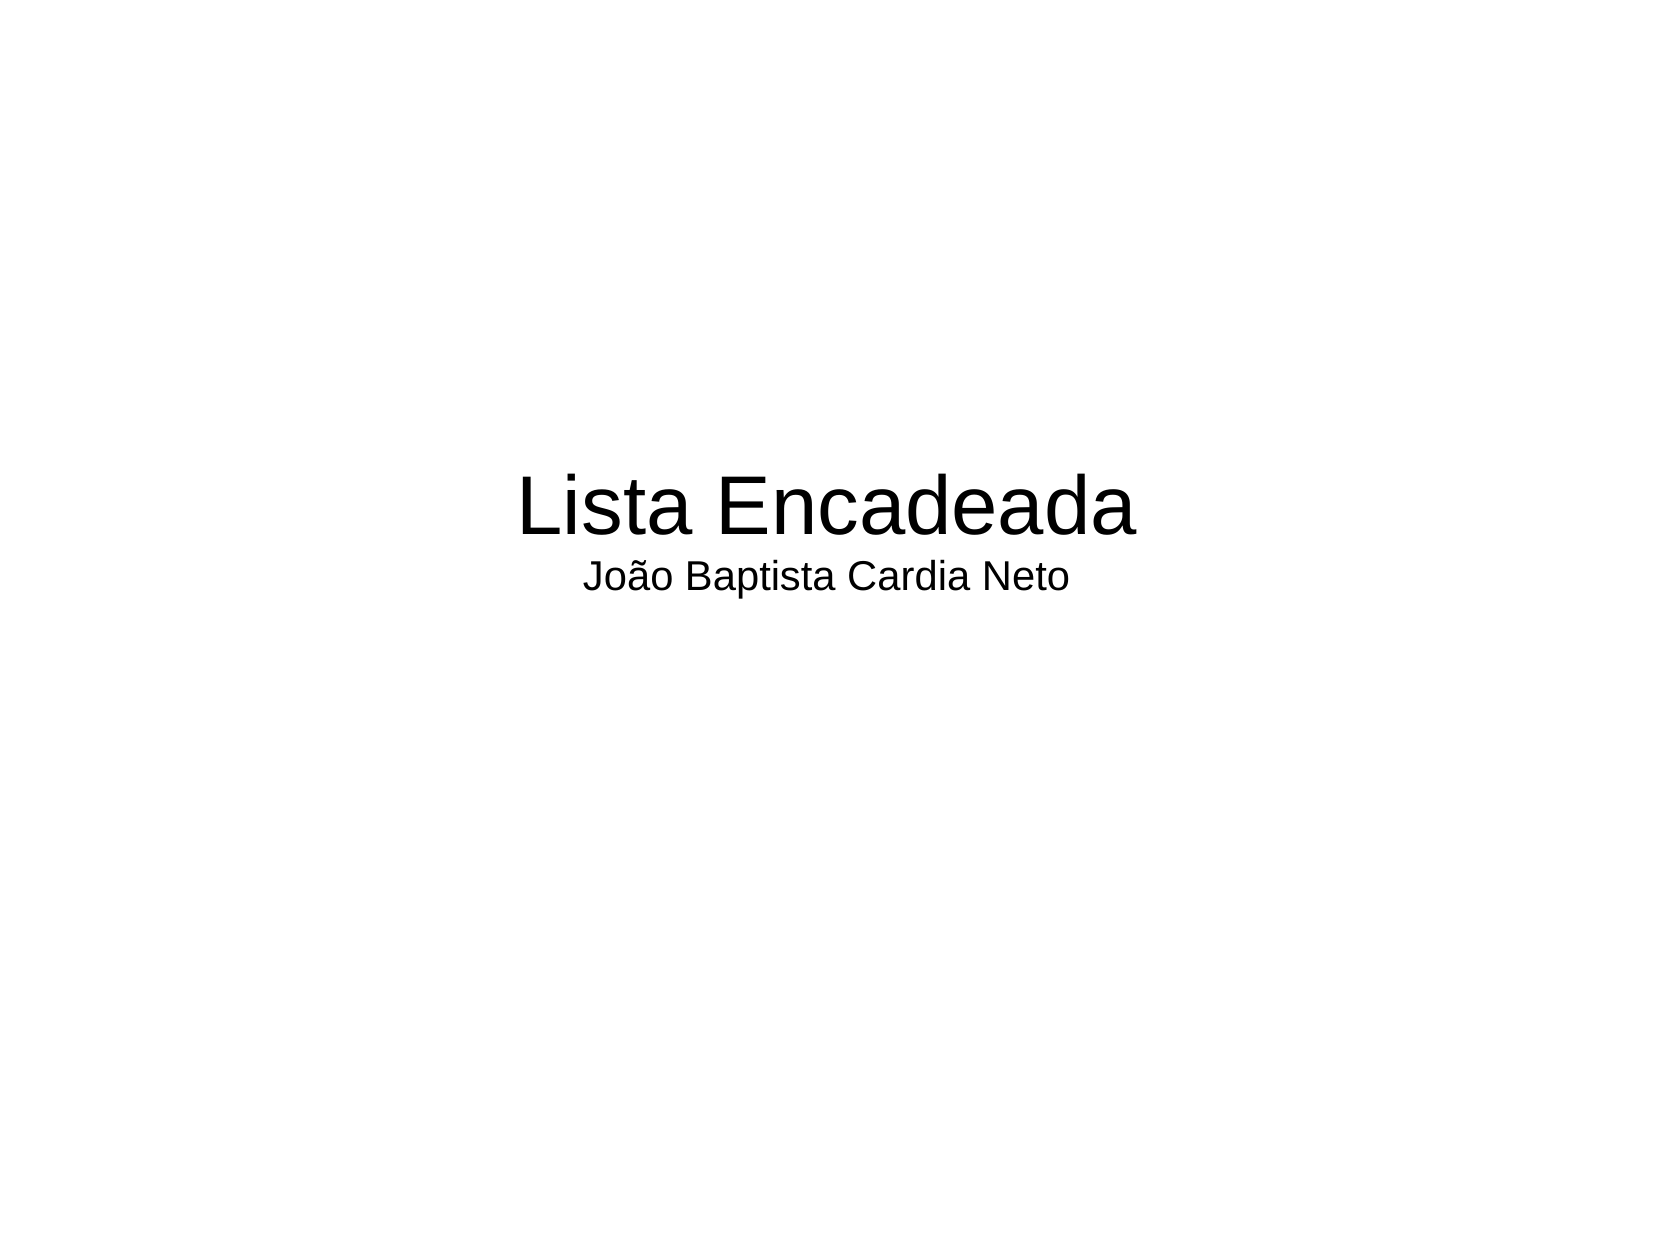

# Lista Encadeada
João Baptista Cardia Neto